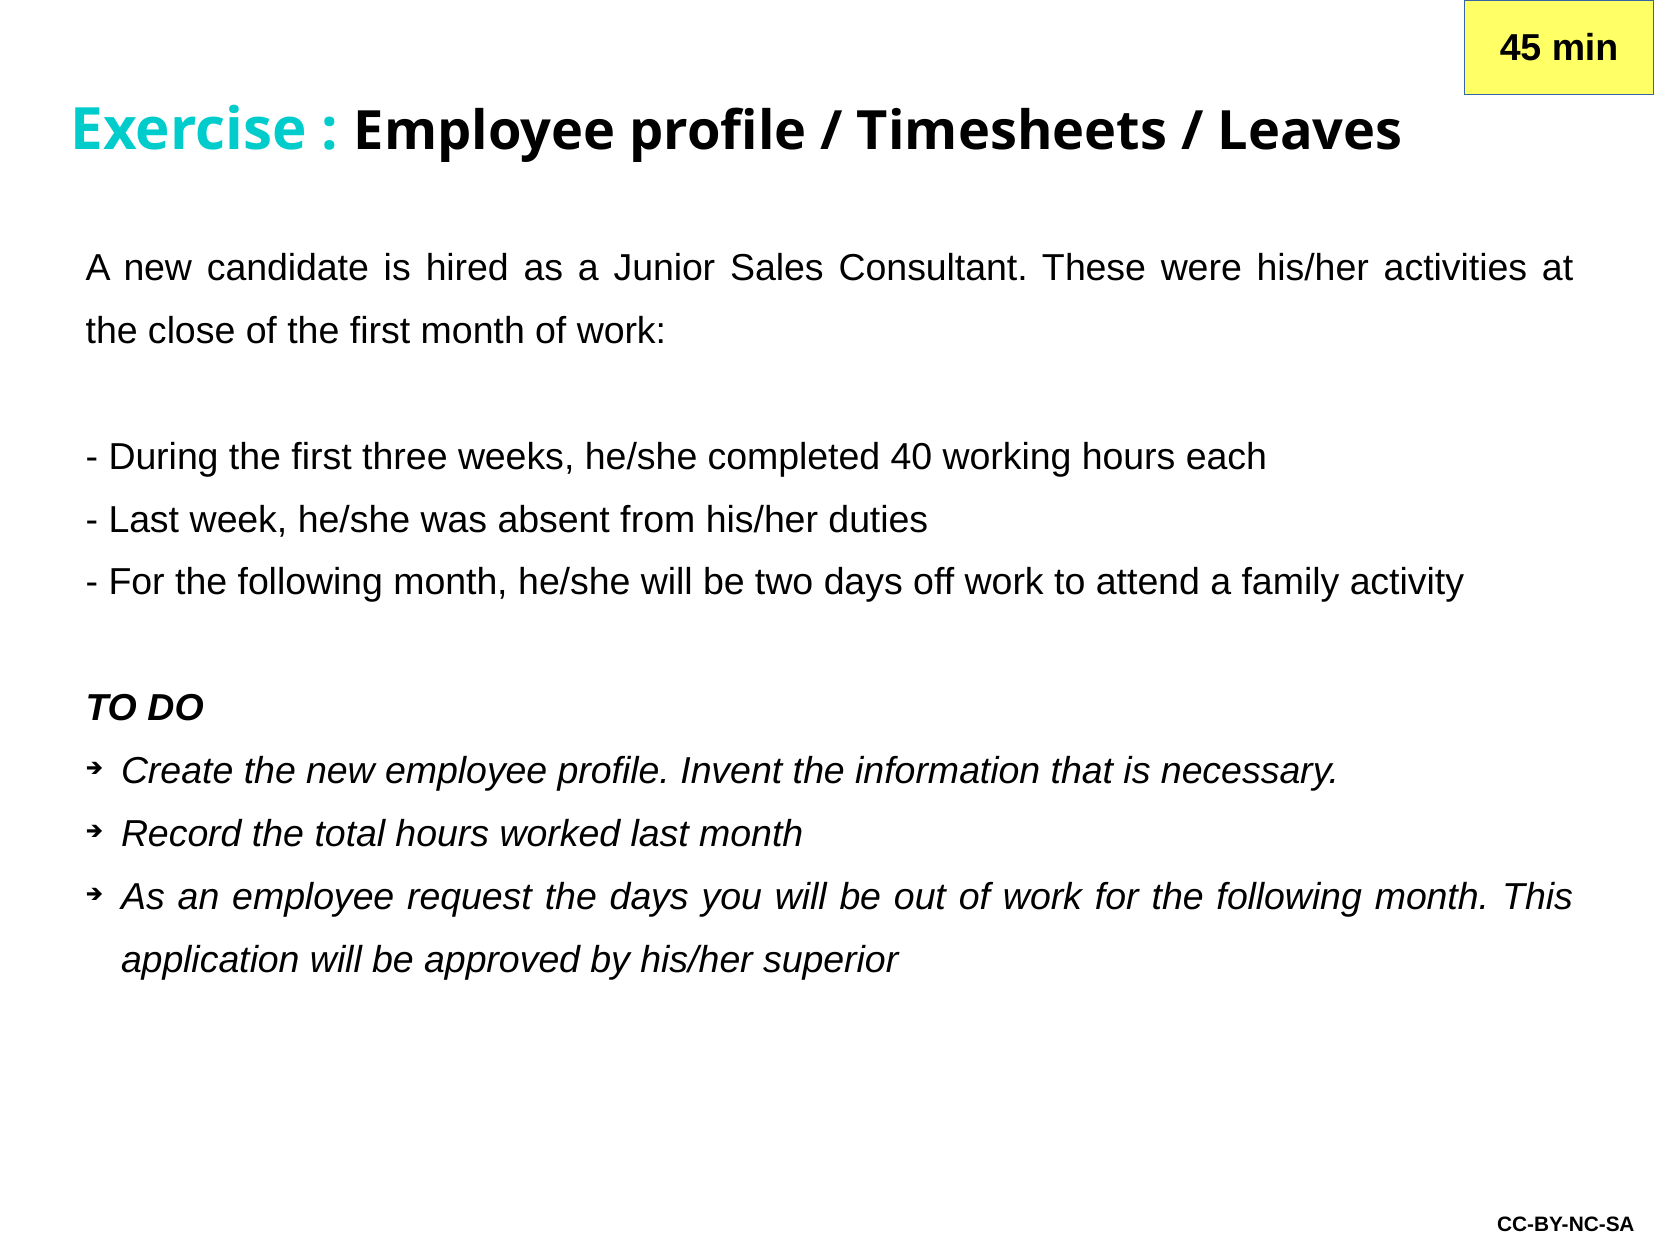

45 min
# Exercise : Employee profile / Timesheets / Leaves
A new candidate is hired as a Junior Sales Consultant. These were his/her activities at the close of the first month of work:
- During the first three weeks, he/she completed 40 working hours each
- Last week, he/she was absent from his/her duties
- For the following month, he/she will be two days off work to attend a family activity
TO DO
Create the new employee profile. Invent the information that is necessary.
Record the total hours worked last month
As an employee request the days you will be out of work for the following month. This application will be approved by his/her superior
CC-BY-NC-SA